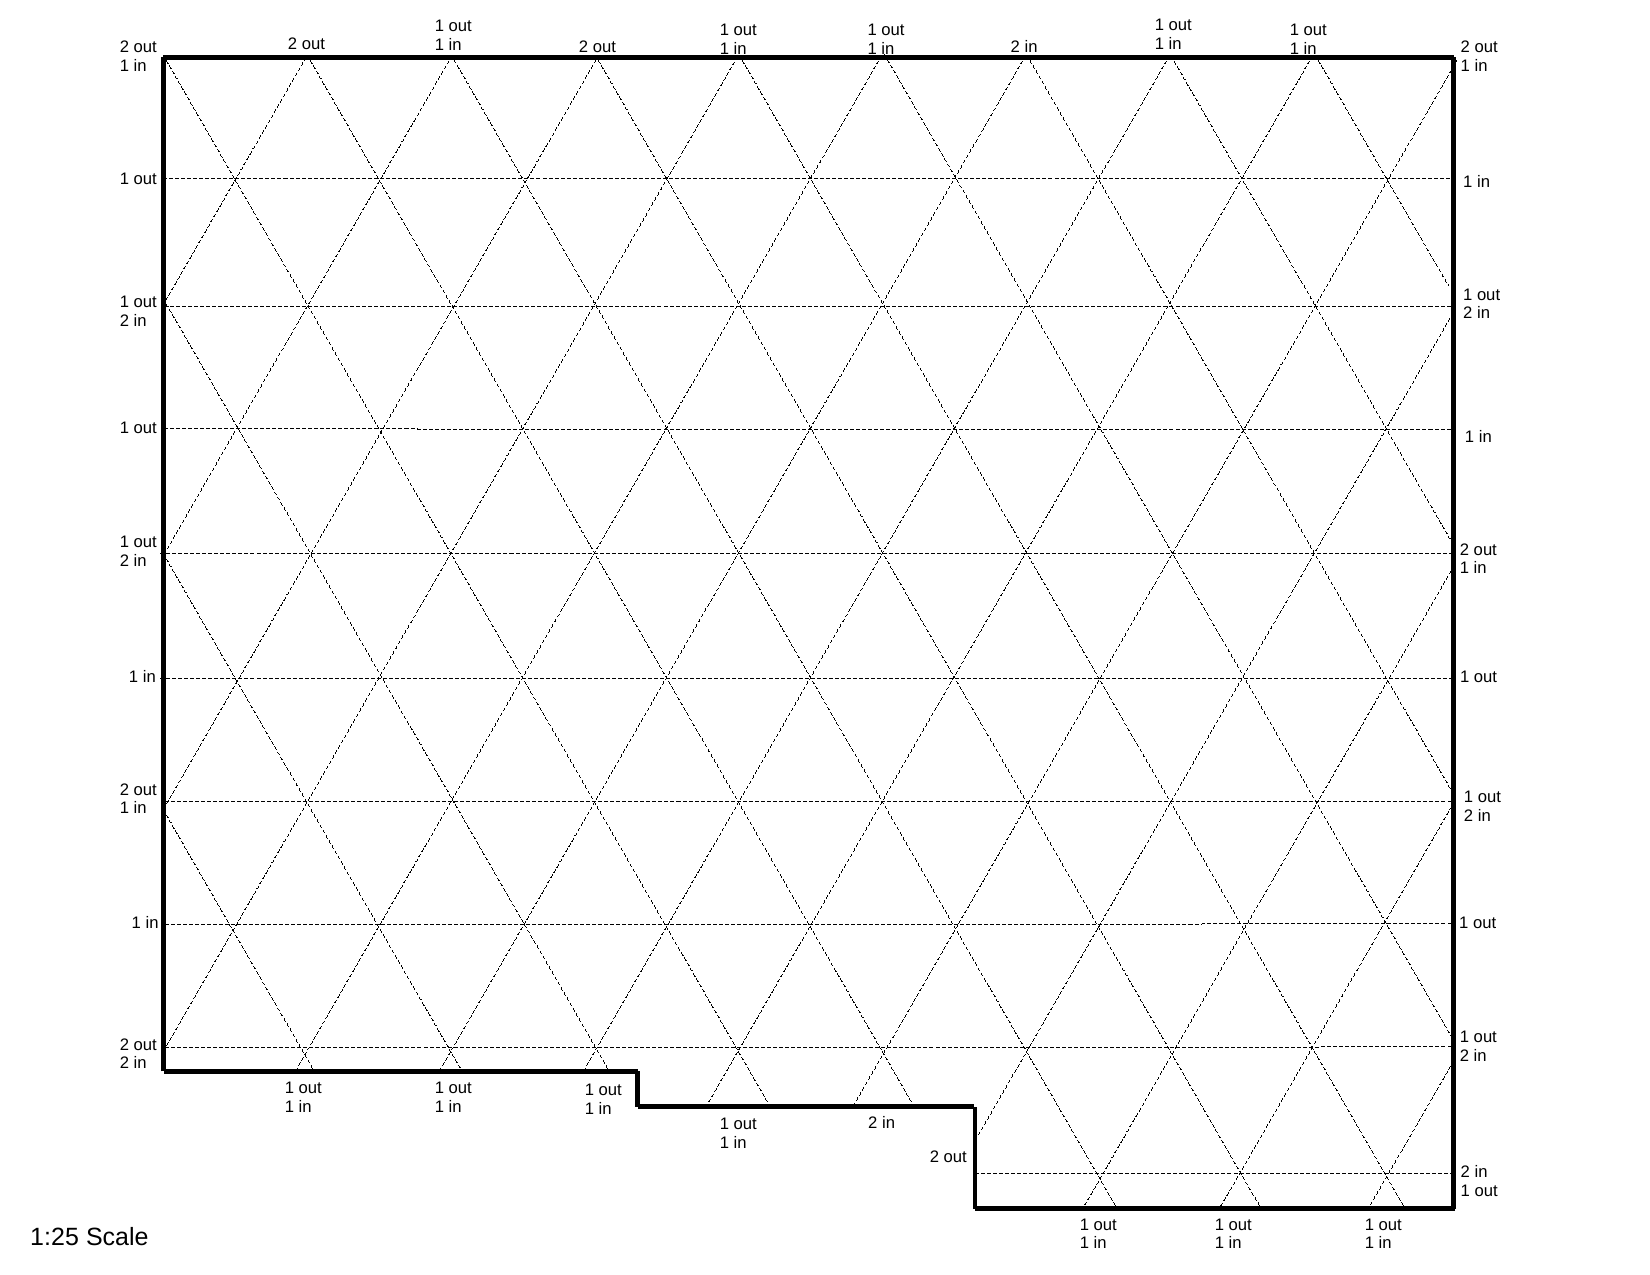

1 out
1 in
1 out
1 in
1 out
1 in
1 out
1 in
1 out
1 in
2 out
2 out
1 in
2 out
2 in
2 out
1 in
1 out
1 in
1 out
2 in
1 out
2 in
1 out
1 in
1 out
2 in
2 out
1 in
1 in
1 out
2 out
1 in
1 out
2 in
1 in
1 out
1 out
2 in
2 out
2 in
1 out
1 in
1 out
1 in
1 out
1 in
2 in
1 out
1 in
2 out
2 in
1 out
1 out
1 in
1 out
1 in
1 out
1 in
1:25 Scale